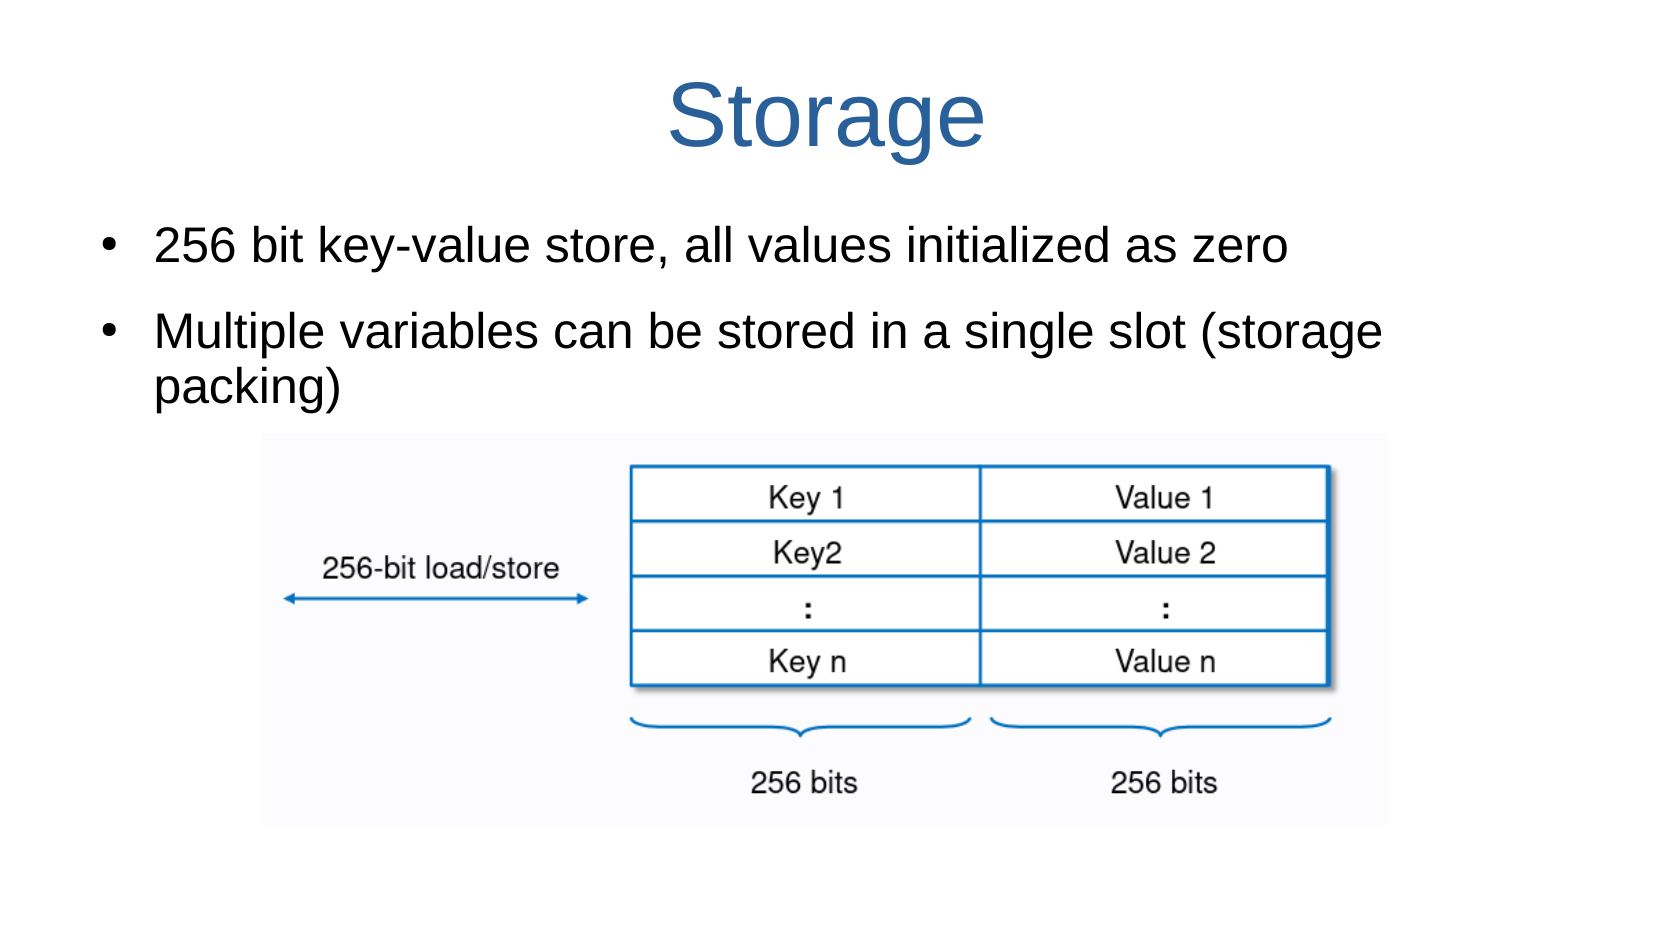

Storage
# 256 bit key-value store, all values initialized as zero
Multiple variables can be stored in a single slot (storage packing)